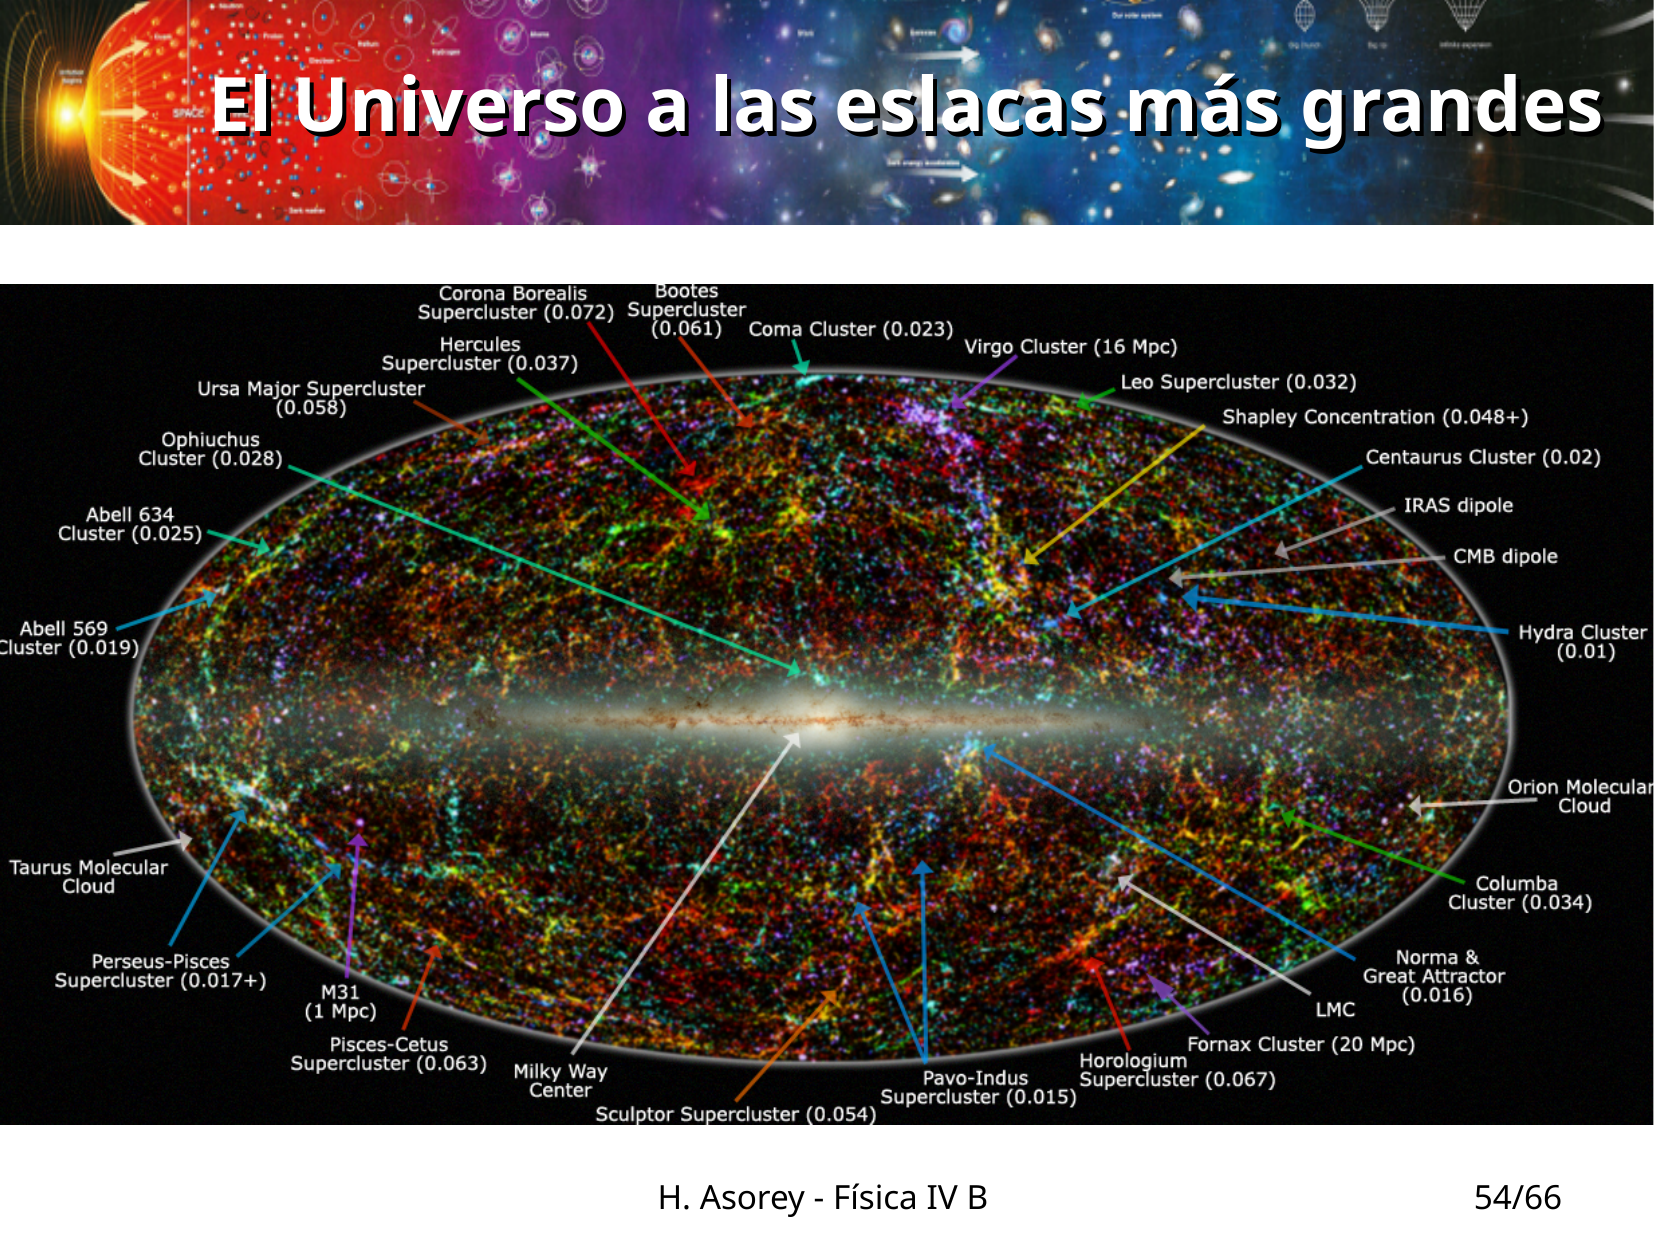

# El Universo a las eslacas más grandes
H. Asorey - Física IV B
54